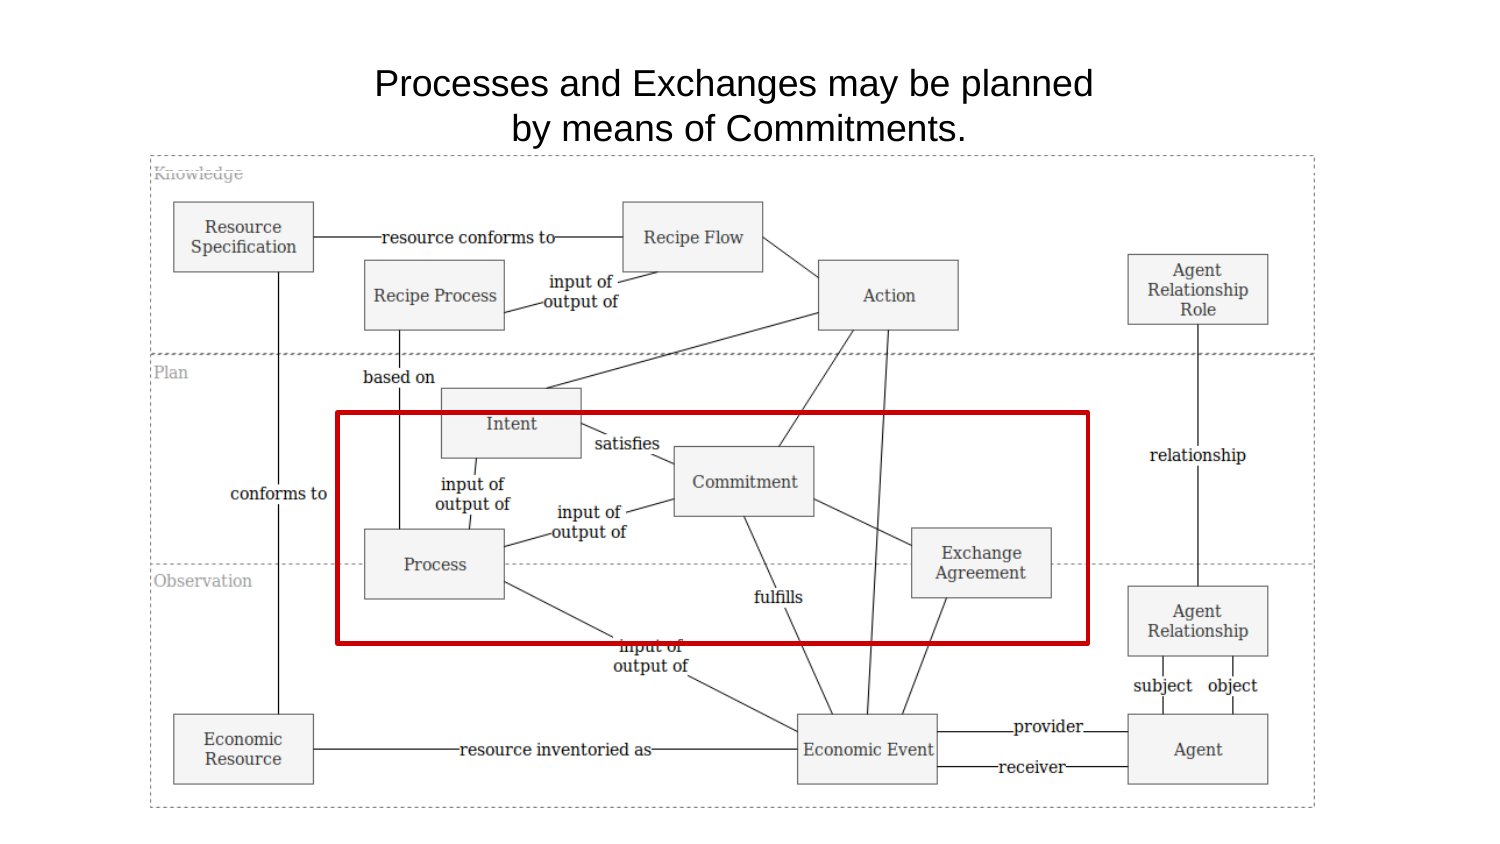

Processes and Exchanges may be planned
by means of Commitments.